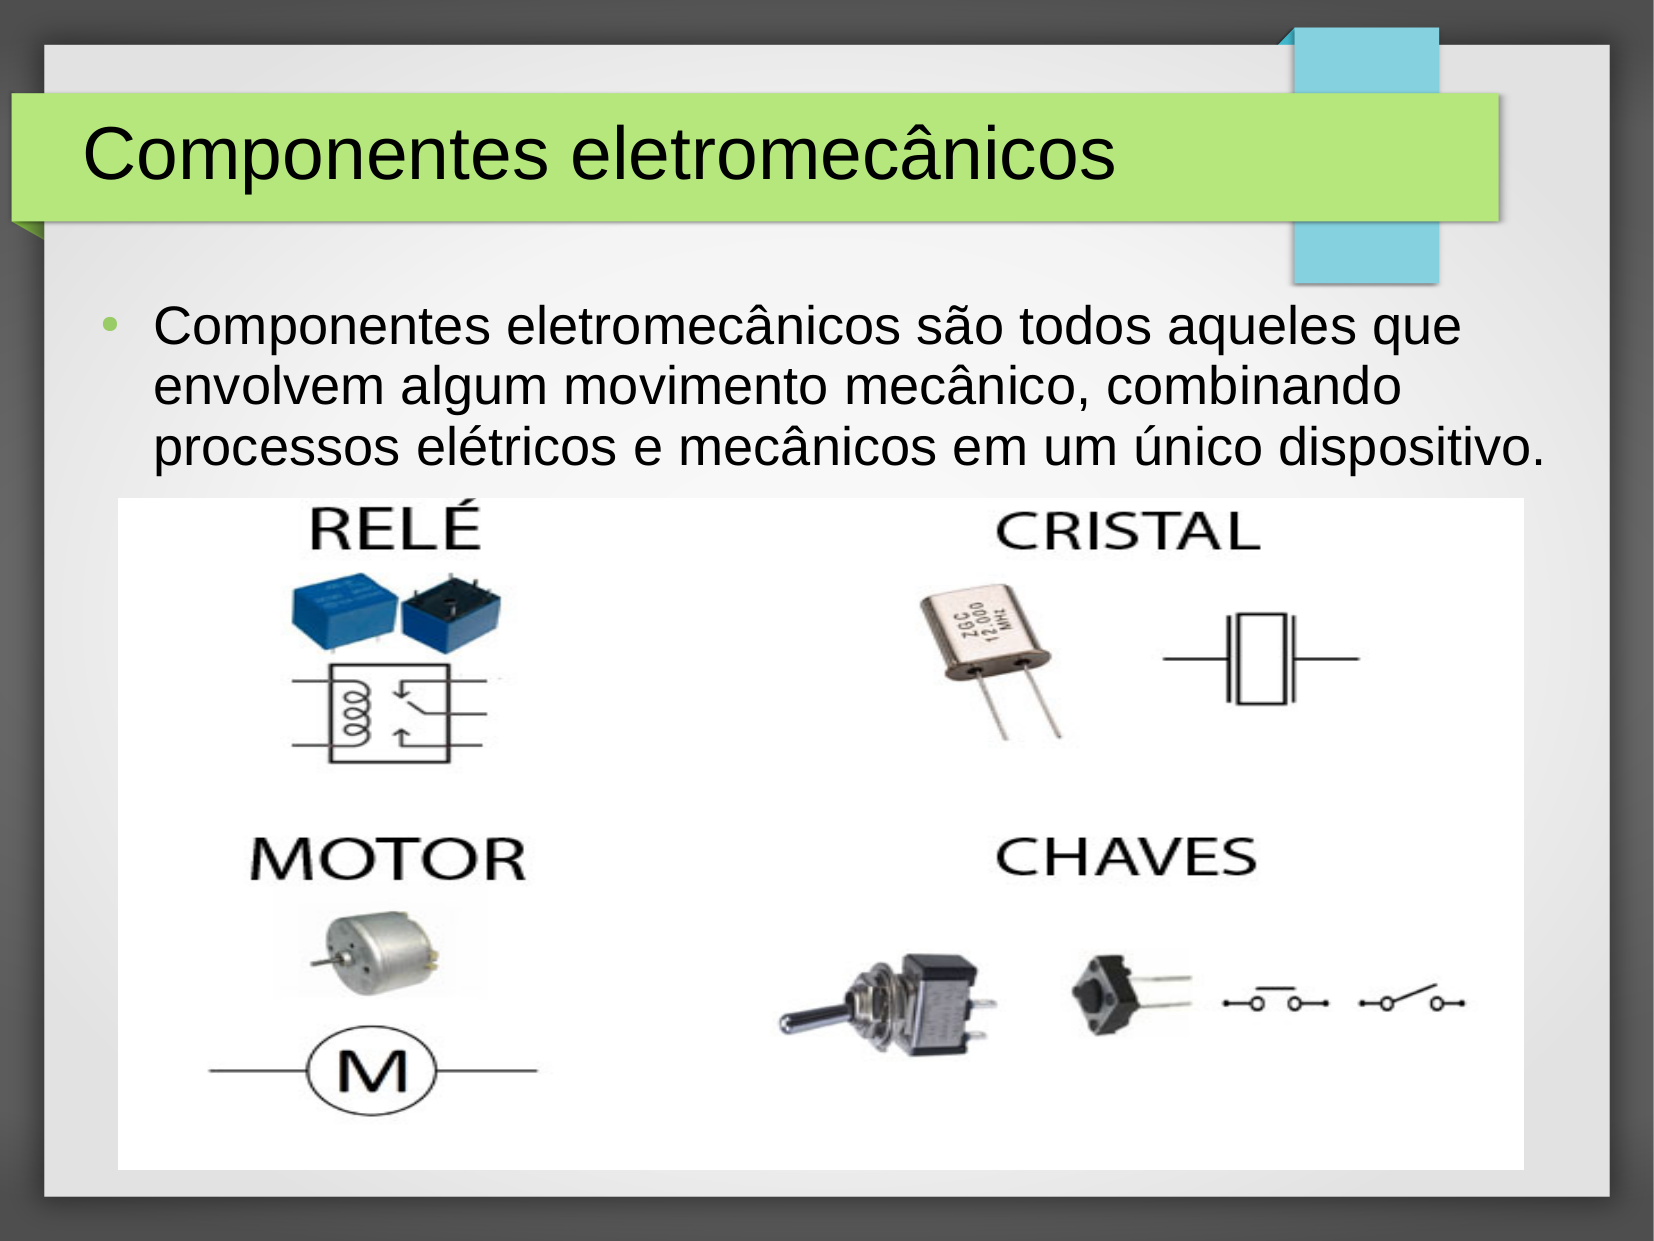

# Componentes eletromecânicos
Componentes eletromecânicos são todos aqueles que envolvem algum movimento mecânico, combinando processos elétricos e mecânicos em um único dispositivo.